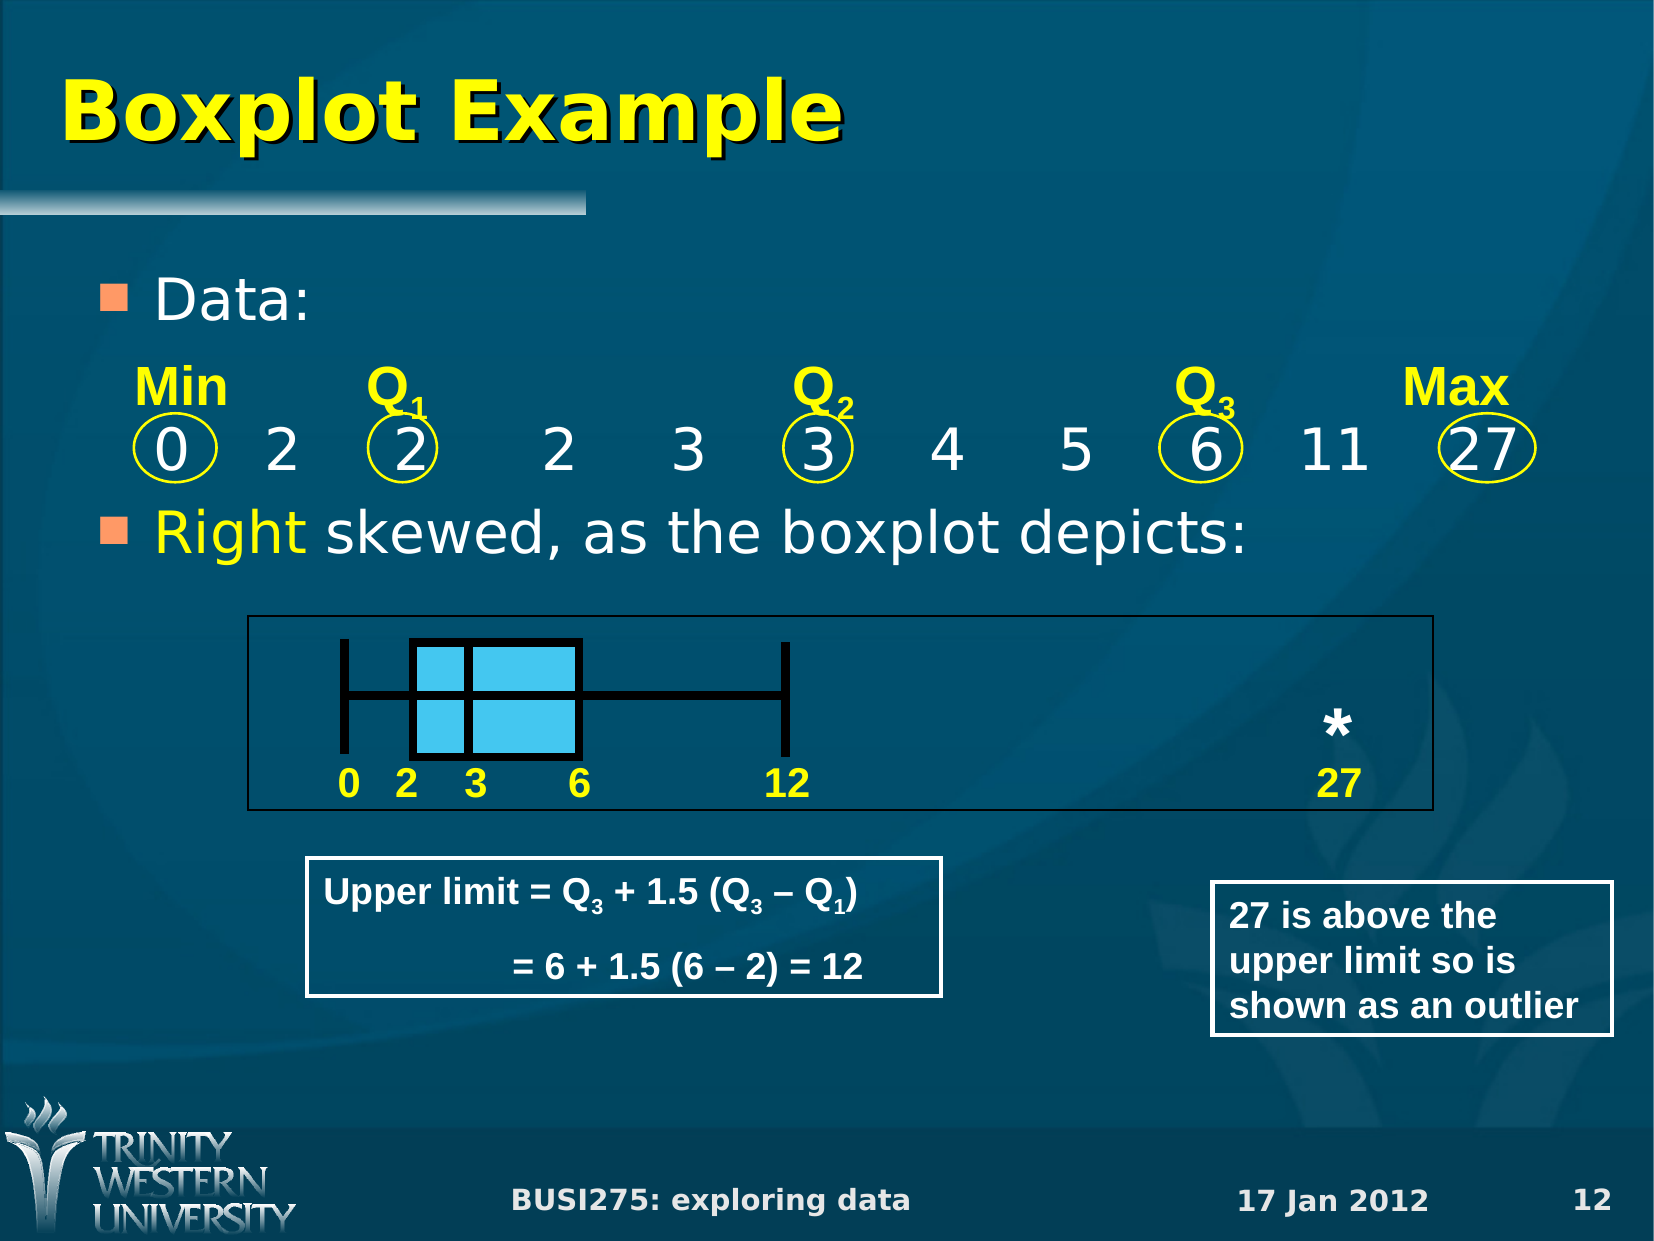

# Boxplot Example
Data:
0 2 2 2 3 3 4 5 6 11 27
Right skewed, as the boxplot depicts:
Min Q1 Q2 Q3 Max
*
0 2 3 6 12 27
Upper limit = Q3 + 1.5 (Q3 – Q1)
 = 6 + 1.5 (6 – 2) = 12
27 is above the upper limit so is shown as an outlier
BUSI275: exploring data
17 Jan 2012
12